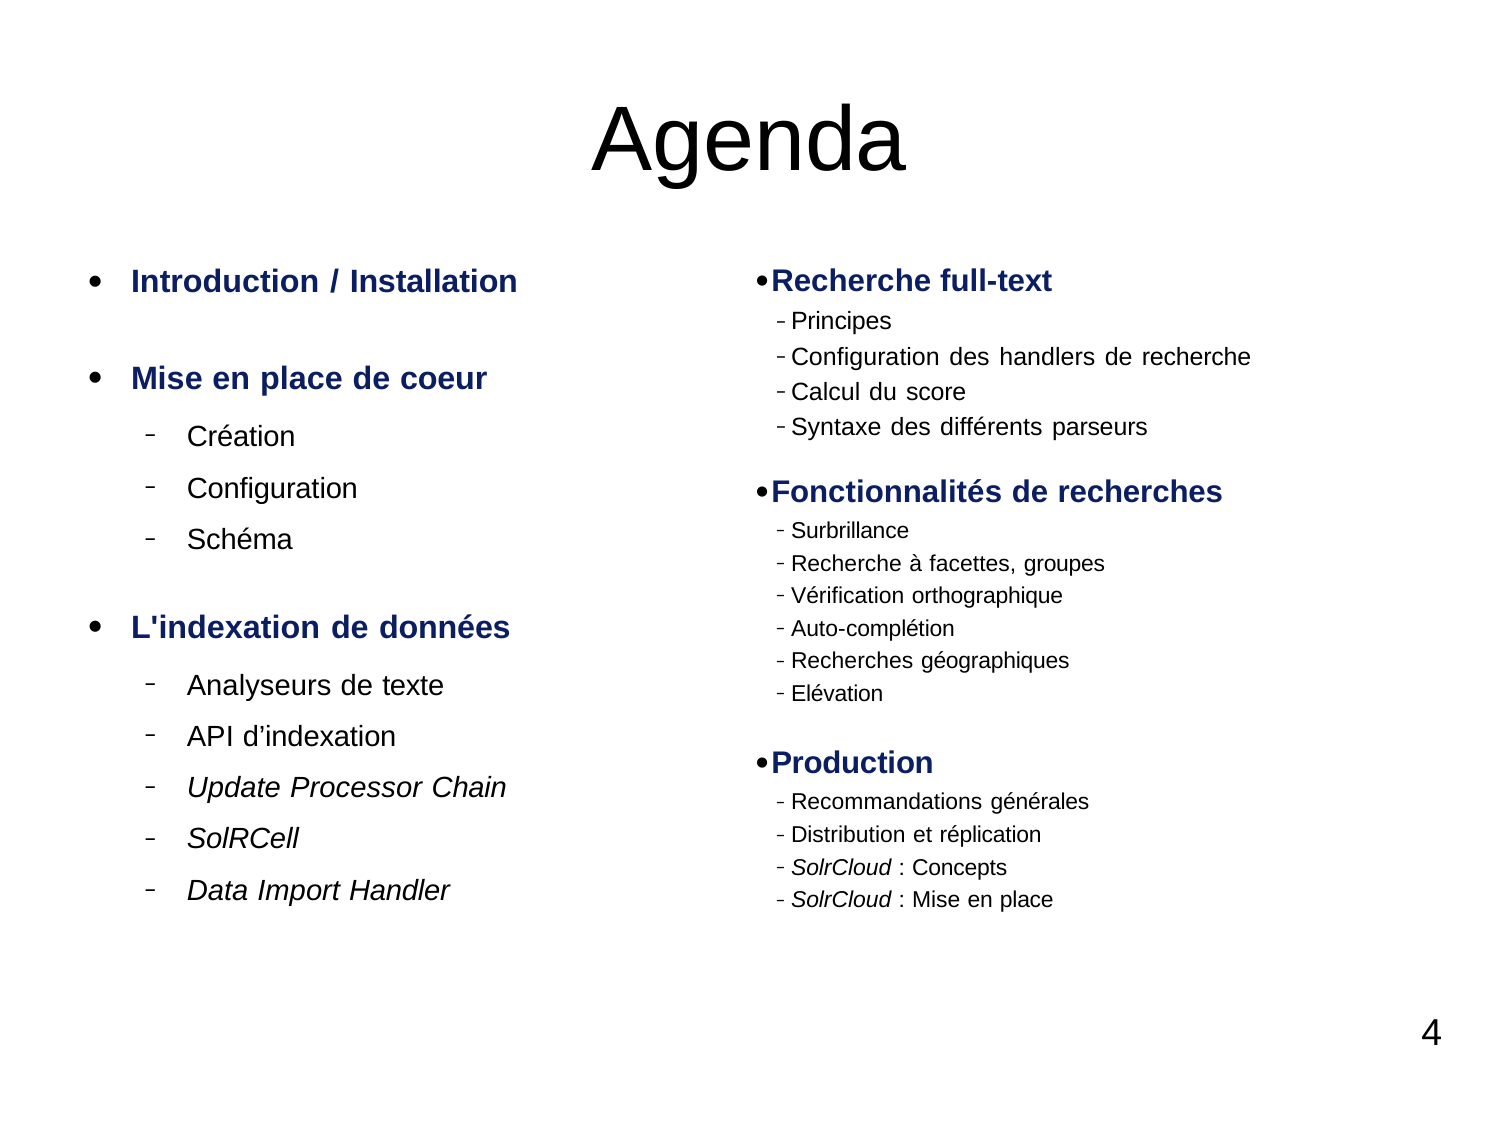

# Agenda
Recherche full-text
Principes
Configuration des handlers de recherche
Calcul du score
Syntaxe des différents parseurs
Fonctionnalités de recherches
Surbrillance
Recherche à facettes, groupes
Vérification orthographique
Auto-complétion
Recherches géographiques
Elévation
Production
Recommandations générales
Distribution et réplication
SolrCloud : Concepts
SolrCloud : Mise en place
Introduction / Installation
●
Mise en place de coeur
●
Création Configuration Schéma
–
–
–
L'indexation de données
●
Analyseurs de texte API d’indexation
Update Processor Chain SolRCell
Data Import Handler
–
–
–
–
–
4